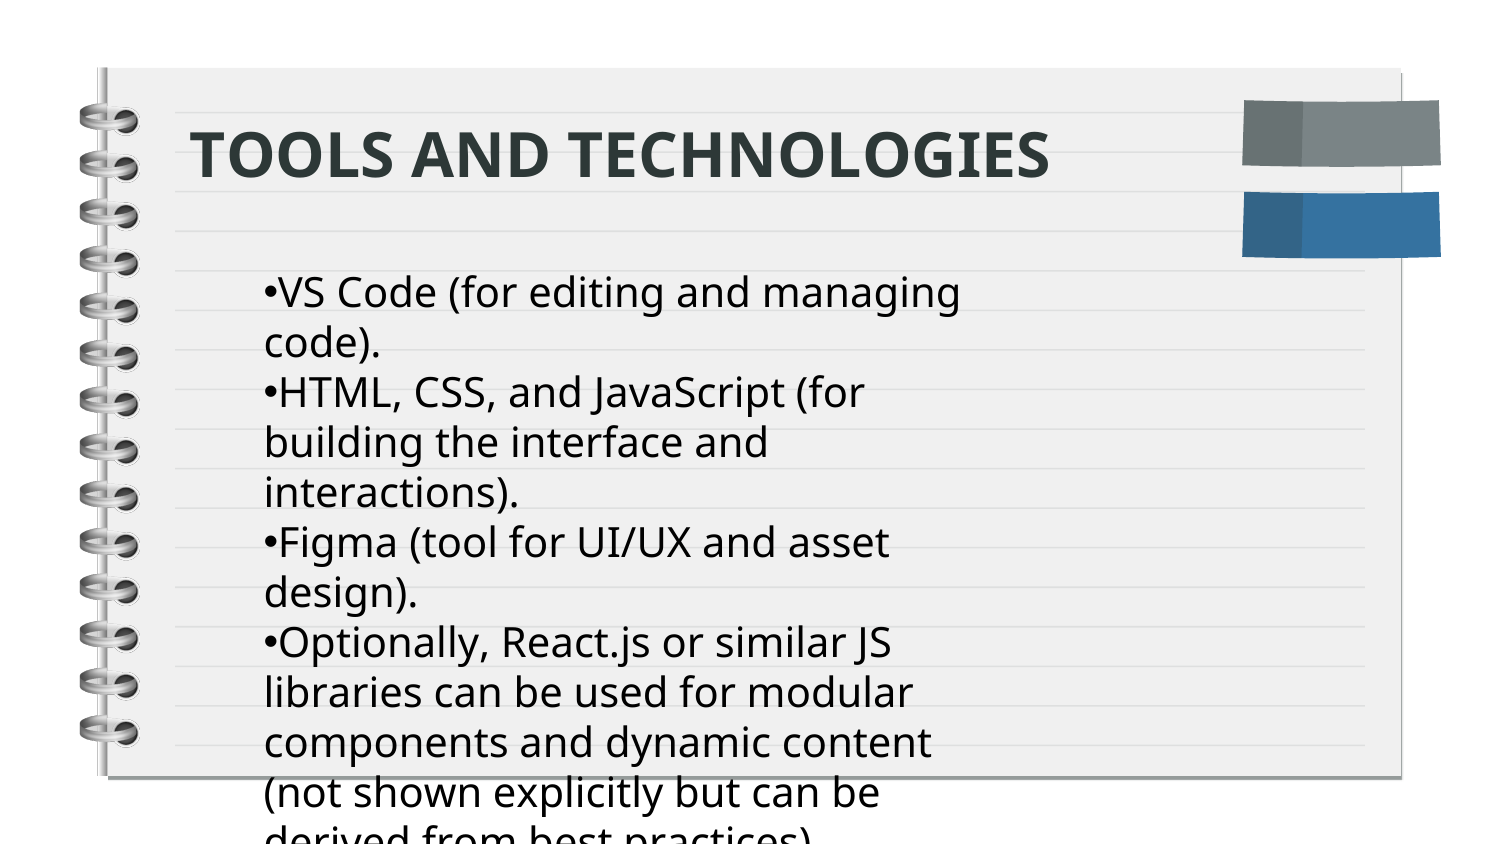

# TOOLS AND TECHNOLOGIES
VS Code (for editing and managing code).
HTML, CSS, and JavaScript (for building the interface and interactions).
Figma (tool for UI/UX and asset design).
Optionally, React.js or similar JS libraries can be used for modular components and dynamic content (not shown explicitly but can be derived from best practices).